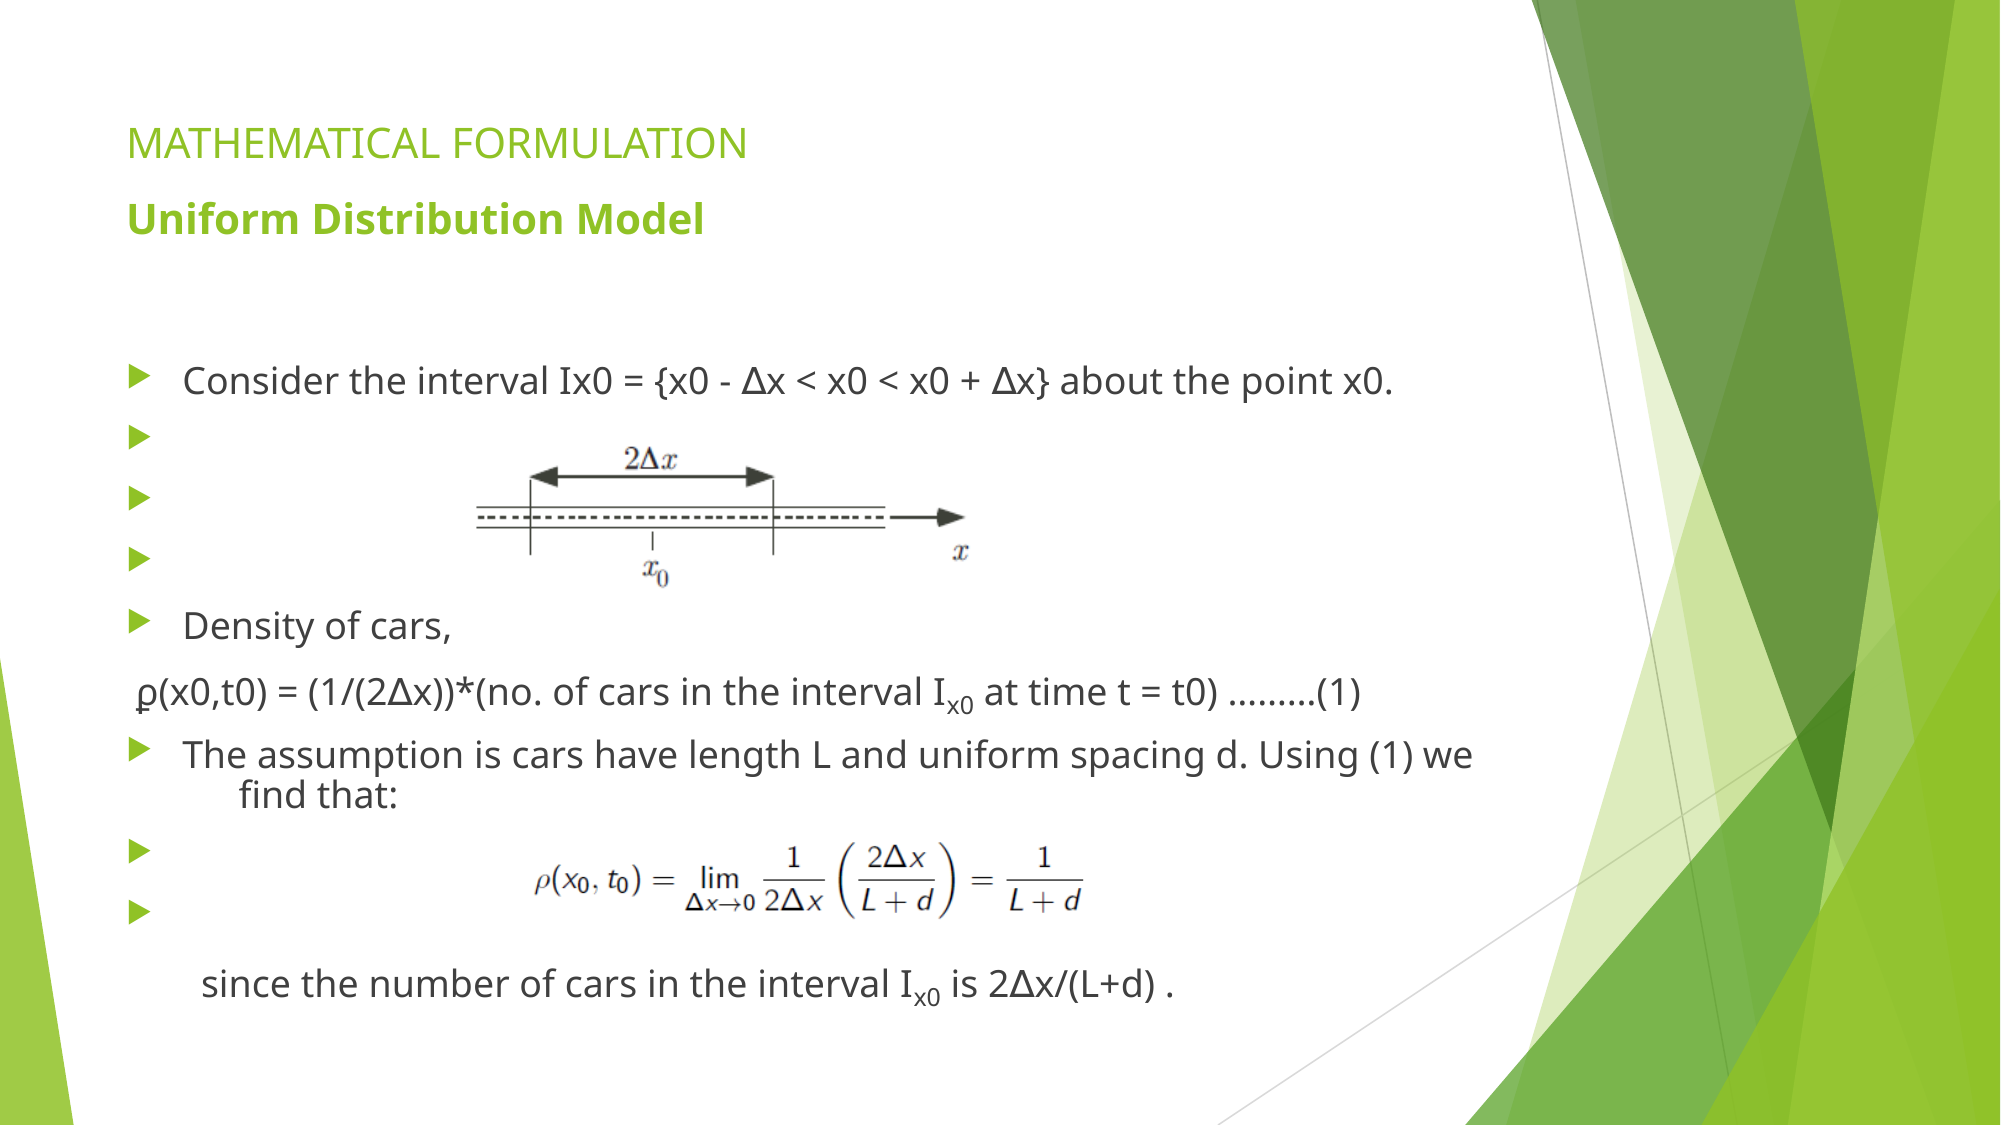

# MATHEMATICAL FORMULATION Uniform Distribution Model
Consider the interval Ix0 = {x0 - ∆x < x0 < x0 + ∆x} about the point x0.
Density of cars,
 ϼ(x0,t0) = (1/(2∆x))*(no. of cars in the interval Ix0 at time t = t0) ………(1)
The assumption is cars have length L and uniform spacing d. Using (1) we find that:
	since the number of cars in the interval Ix0 is 2∆x/(L+d) .